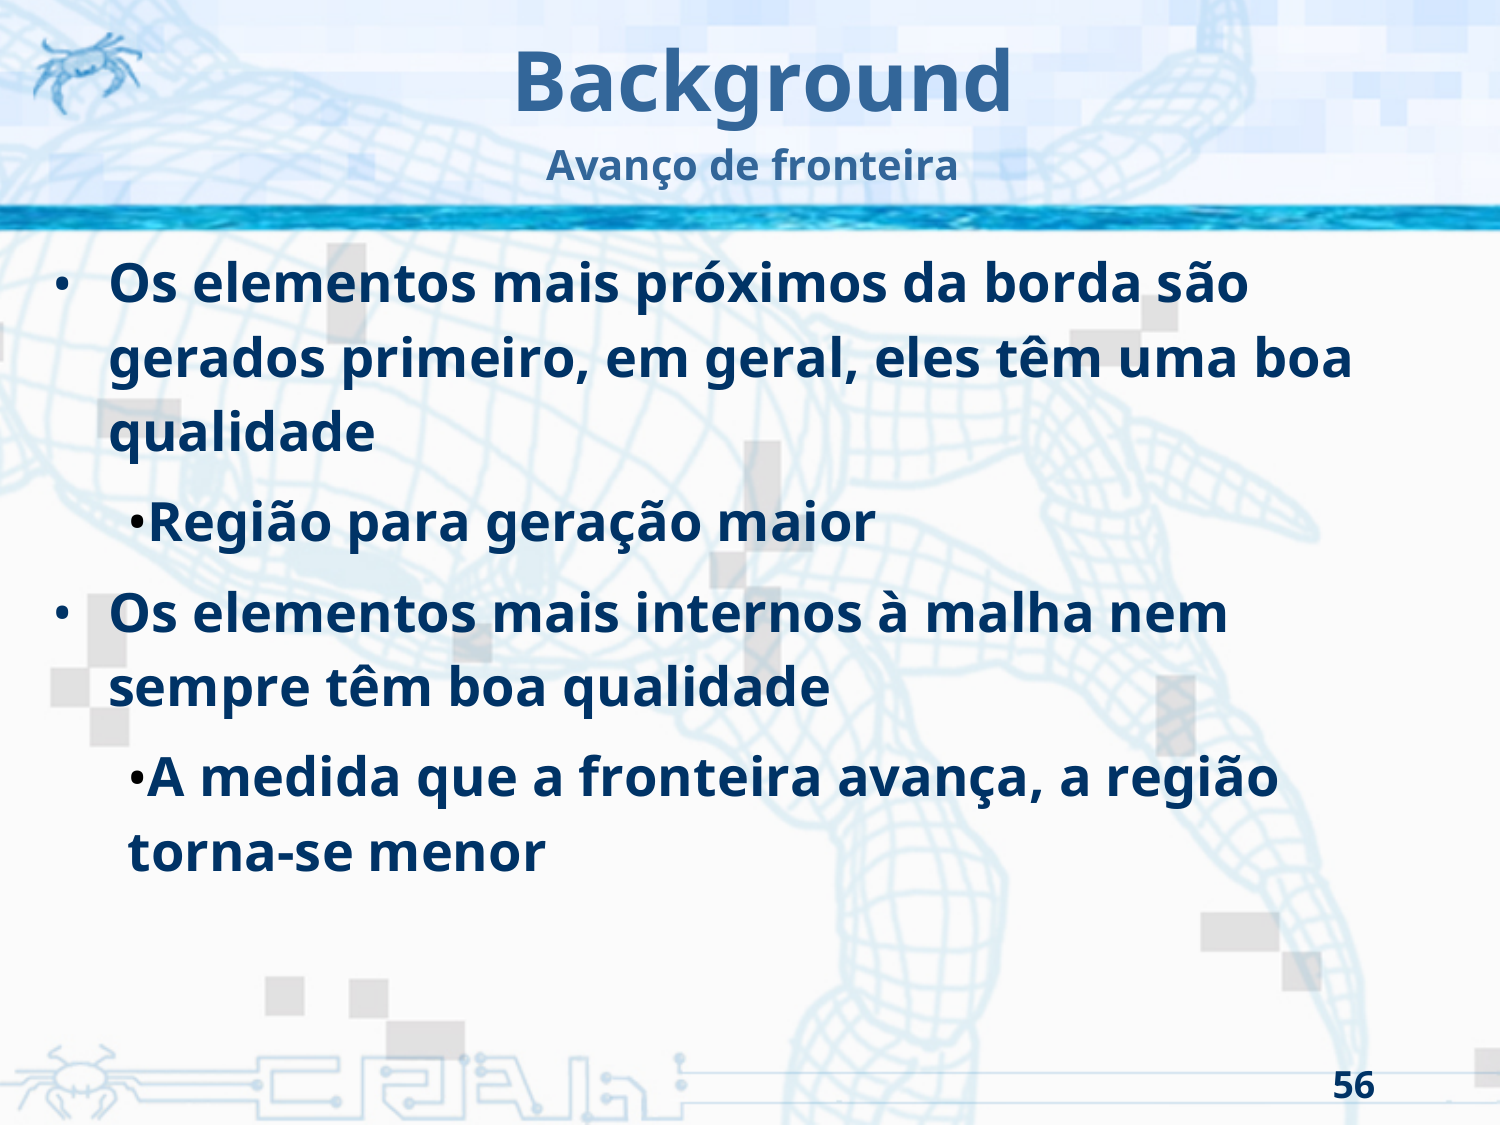

Background
Avanço de fronteira
Os elementos mais próximos da borda são gerados primeiro, em geral, eles têm uma boa qualidade
Região para geração maior
Os elementos mais internos à malha nem sempre têm boa qualidade
A medida que a fronteira avança, a região torna-se menor